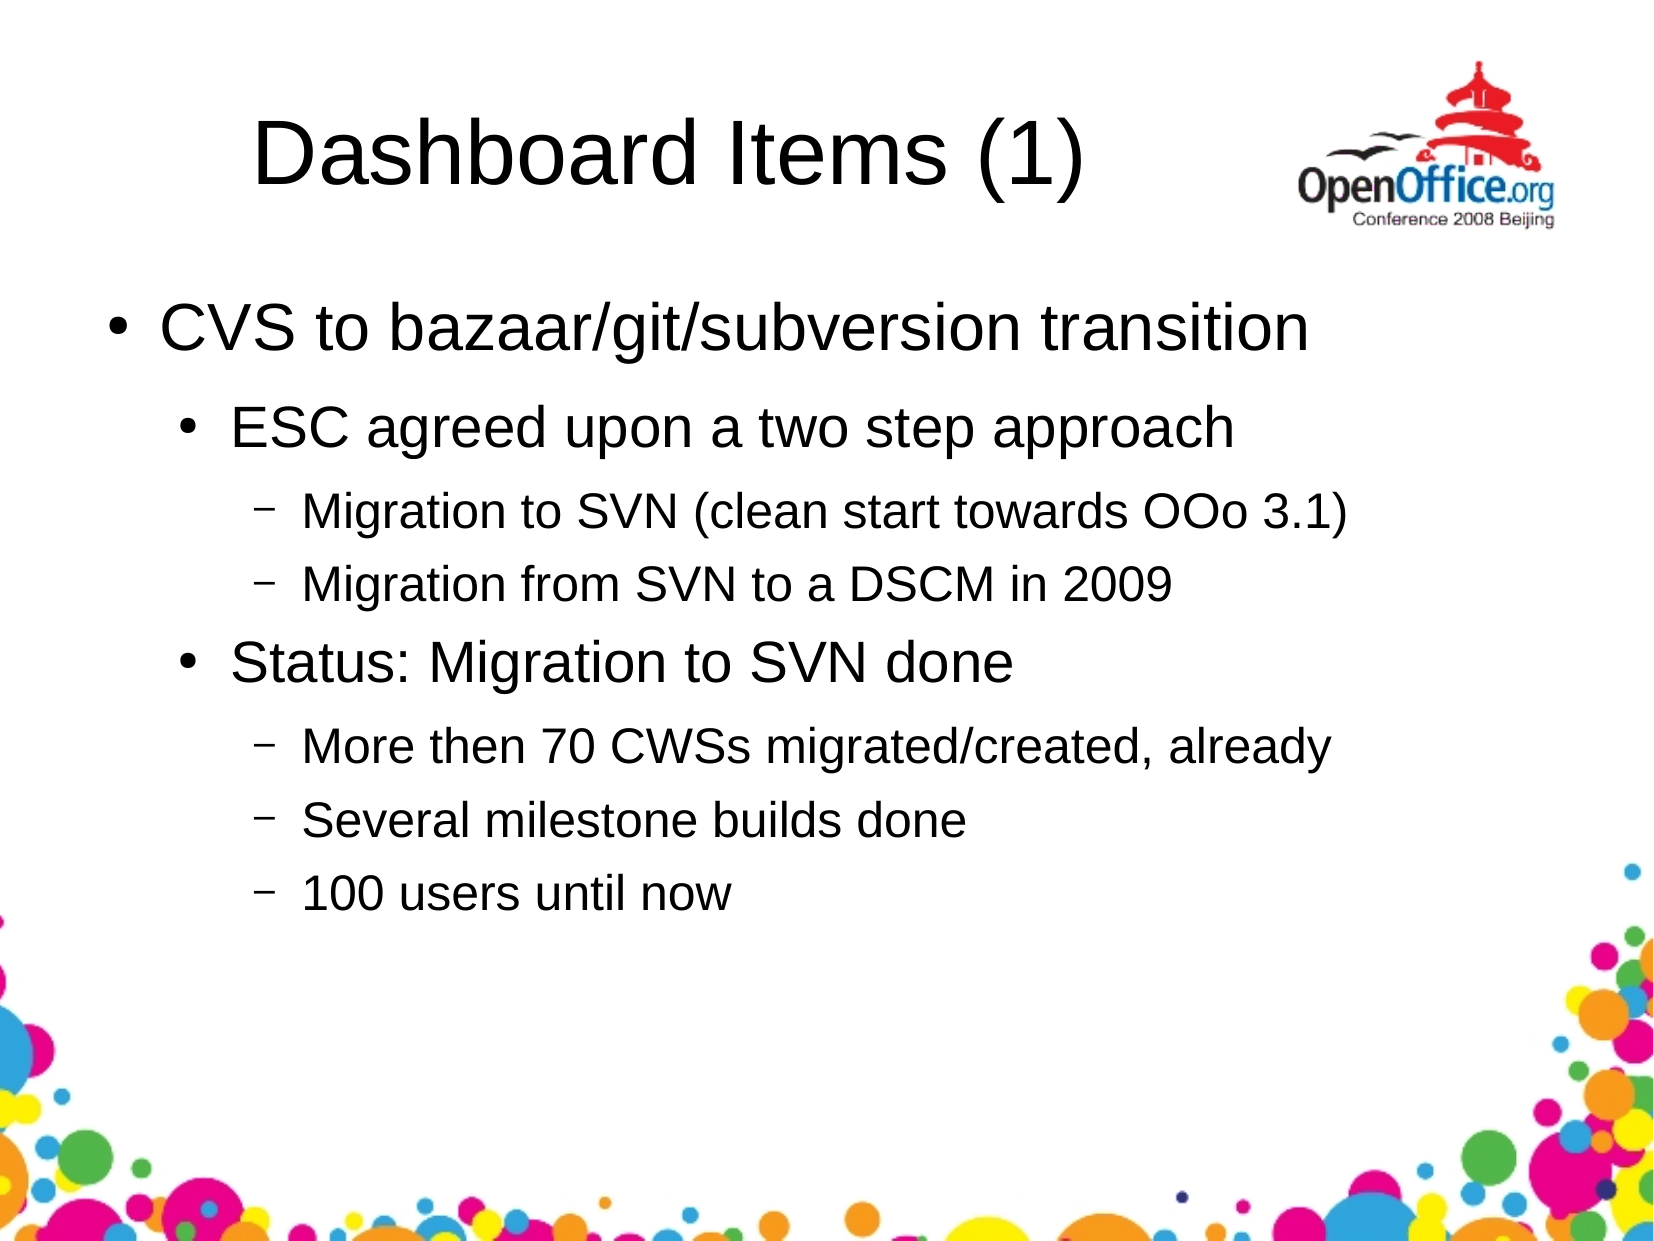

# Dashboard Items (1)
CVS to bazaar/git/subversion transition
ESC agreed upon a two step approach
Migration to SVN (clean start towards OOo 3.1)
Migration from SVN to a DSCM in 2009
Status: Migration to SVN done
More then 70 CWSs migrated/created, already
Several milestone builds done
100 users until now